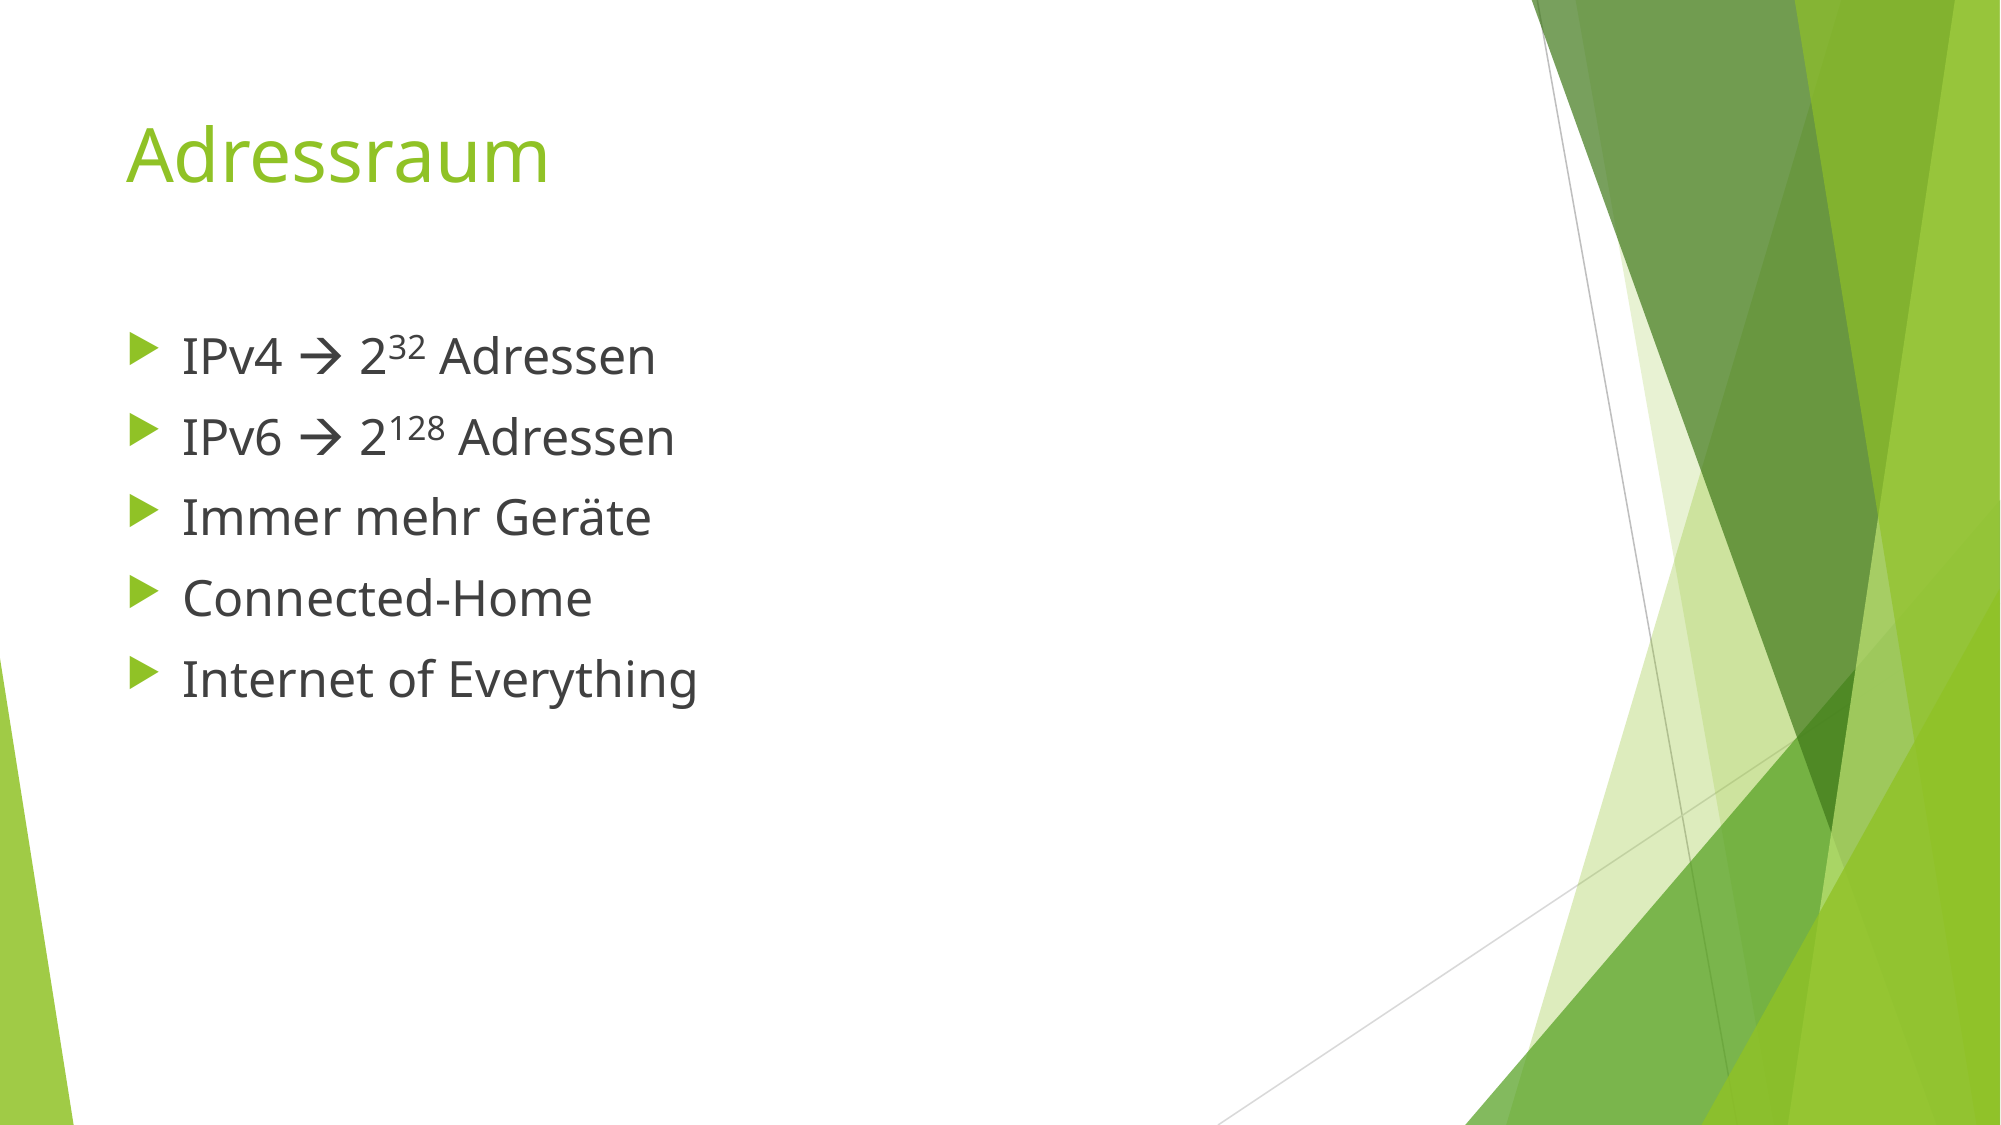

# Adressraum
IPv4  232 Adressen
IPv6  2128 Adressen
Immer mehr Geräte
Connected-Home
Internet of Everything